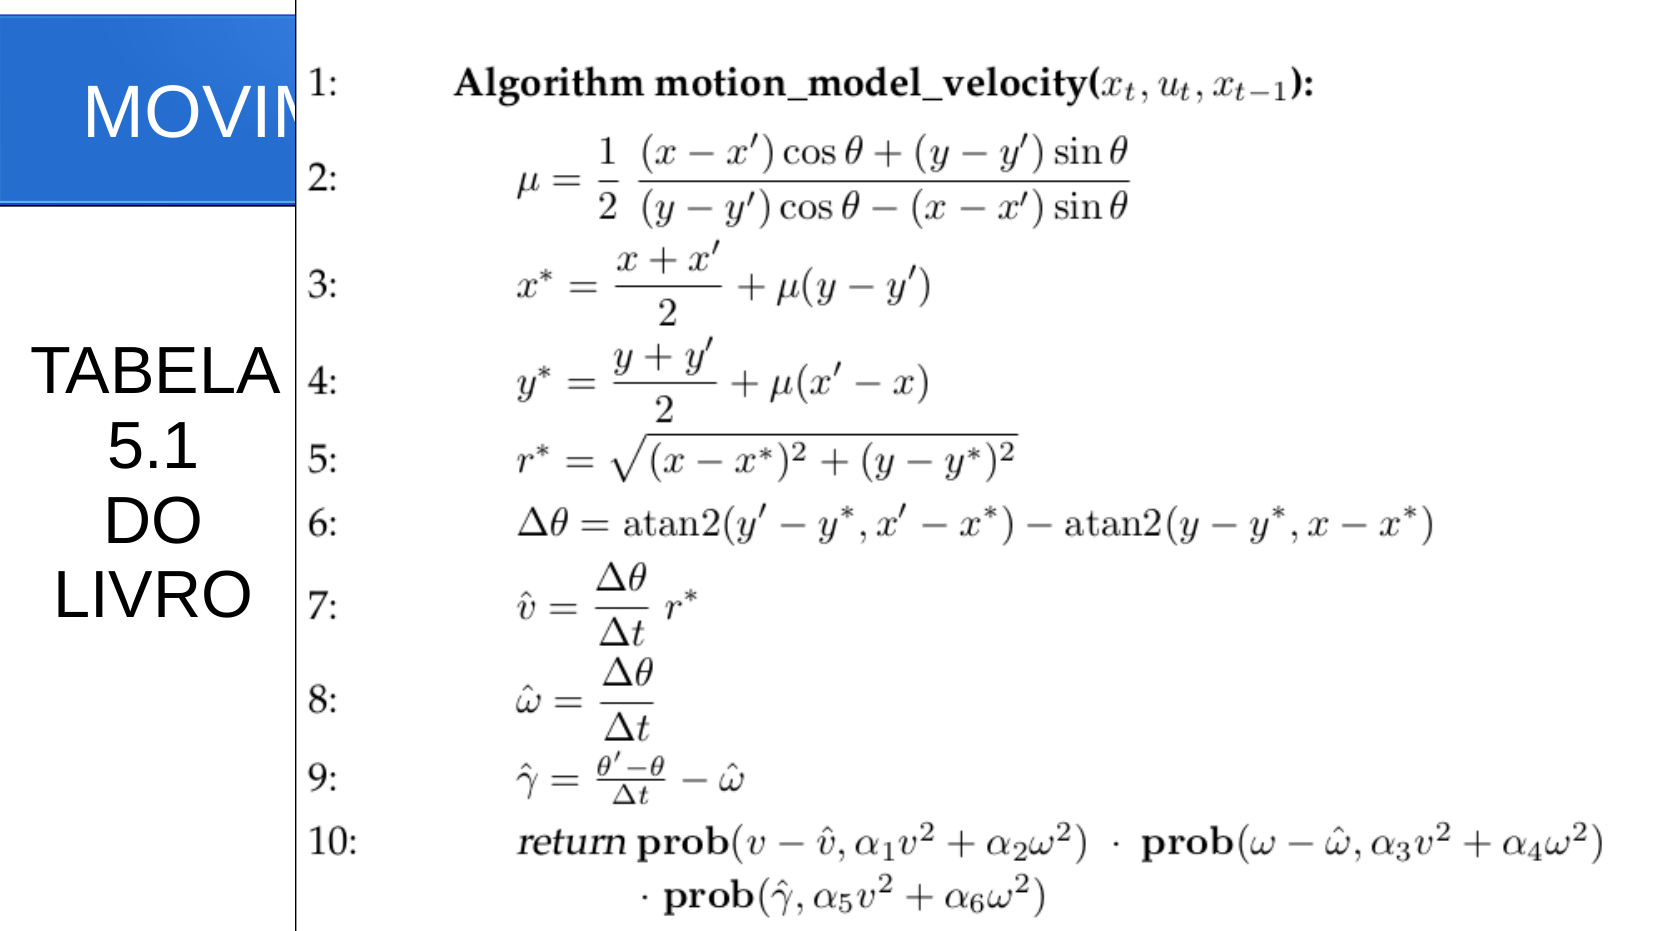

# MOVIMENTO DE VELOCIDADE
TABELA 5.1
DO LIVRO